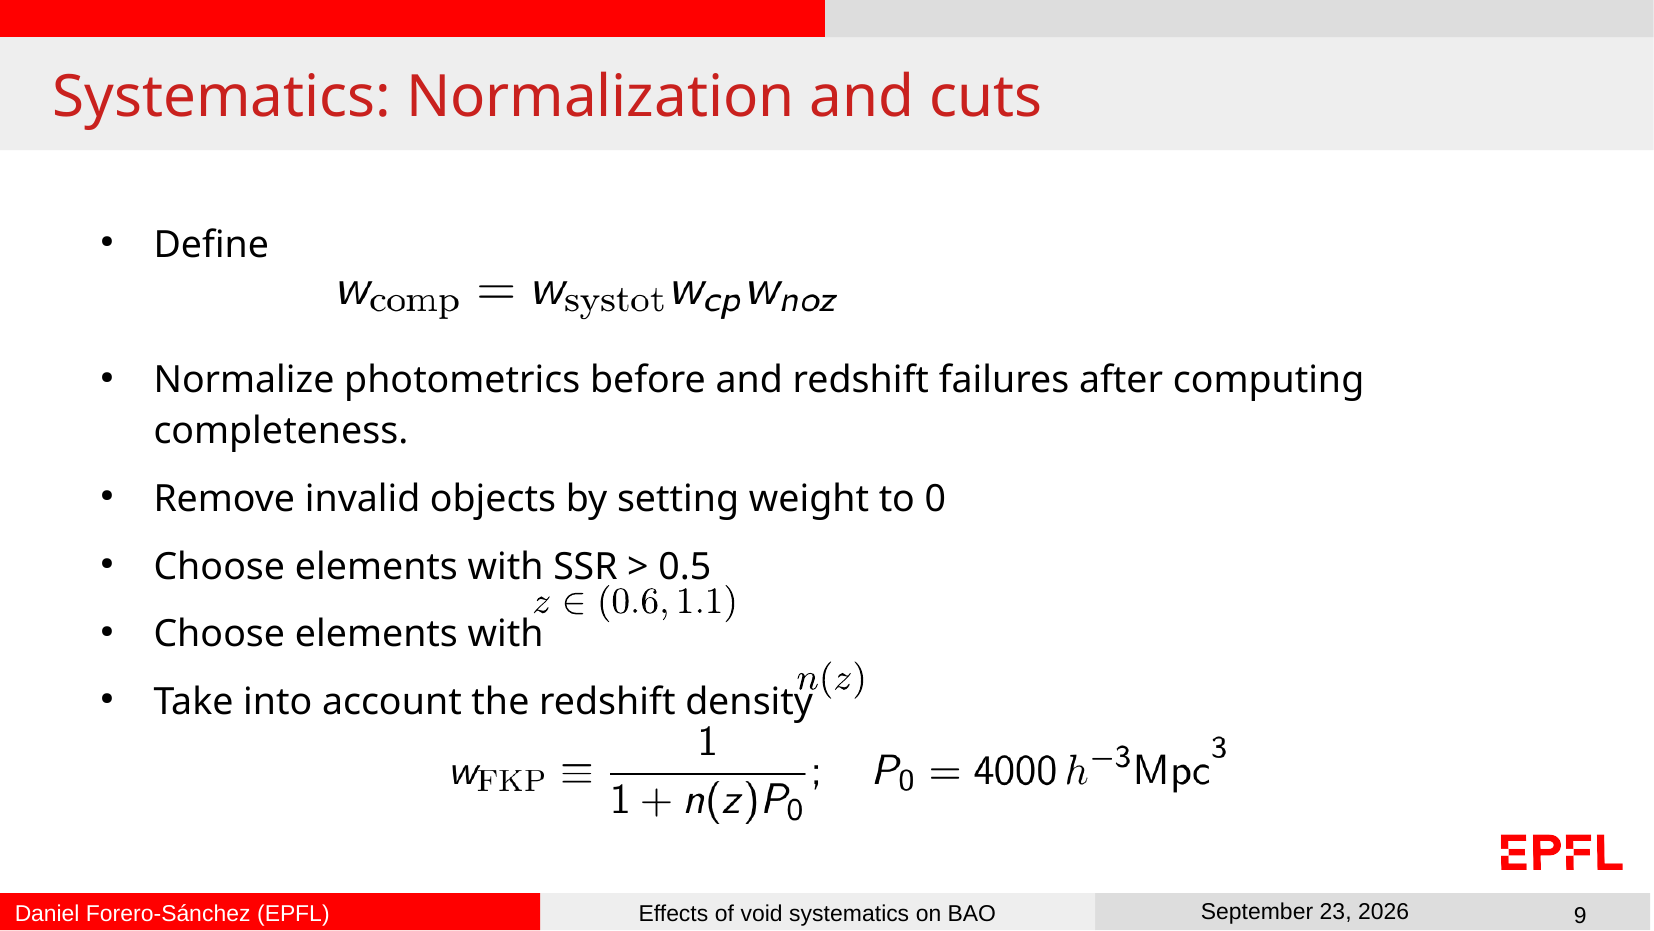

# Systematics: Normalization and cuts
Define
Normalize photometrics before and redshift failures after computing completeness.
Remove invalid objects by setting weight to 0
Choose elements with SSR > 0.5
Choose elements with
Take into account the redshift density
Effects of void systematics on BAO
9